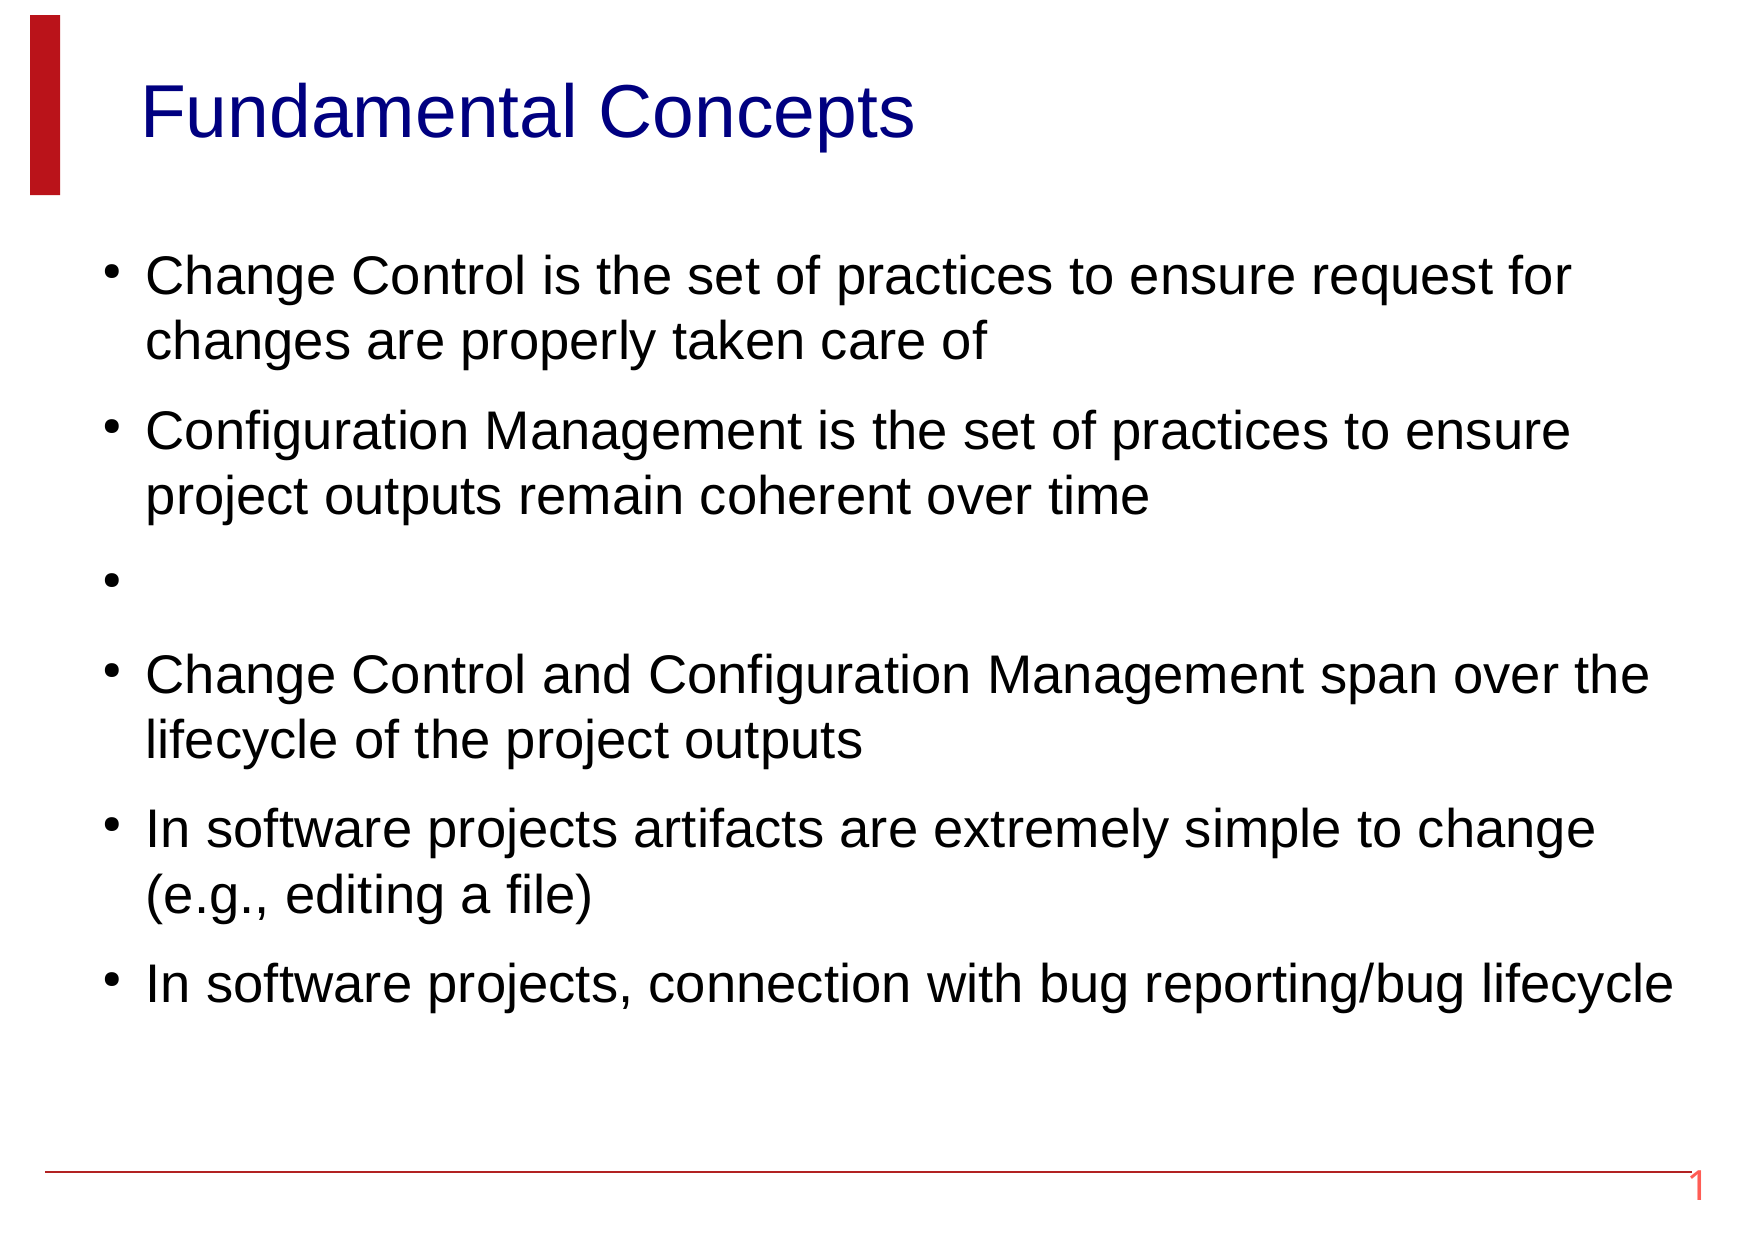

# Fundamental Concepts
Change Control is the set of practices to ensure request for changes are properly taken care of
Configuration Management is the set of practices to ensure project outputs remain coherent over time
Change Control and Configuration Management span over the lifecycle of the project outputs
In software projects artifacts are extremely simple to change
(e.g., editing a file)
In software projects, connection with bug reporting/bug lifecycle